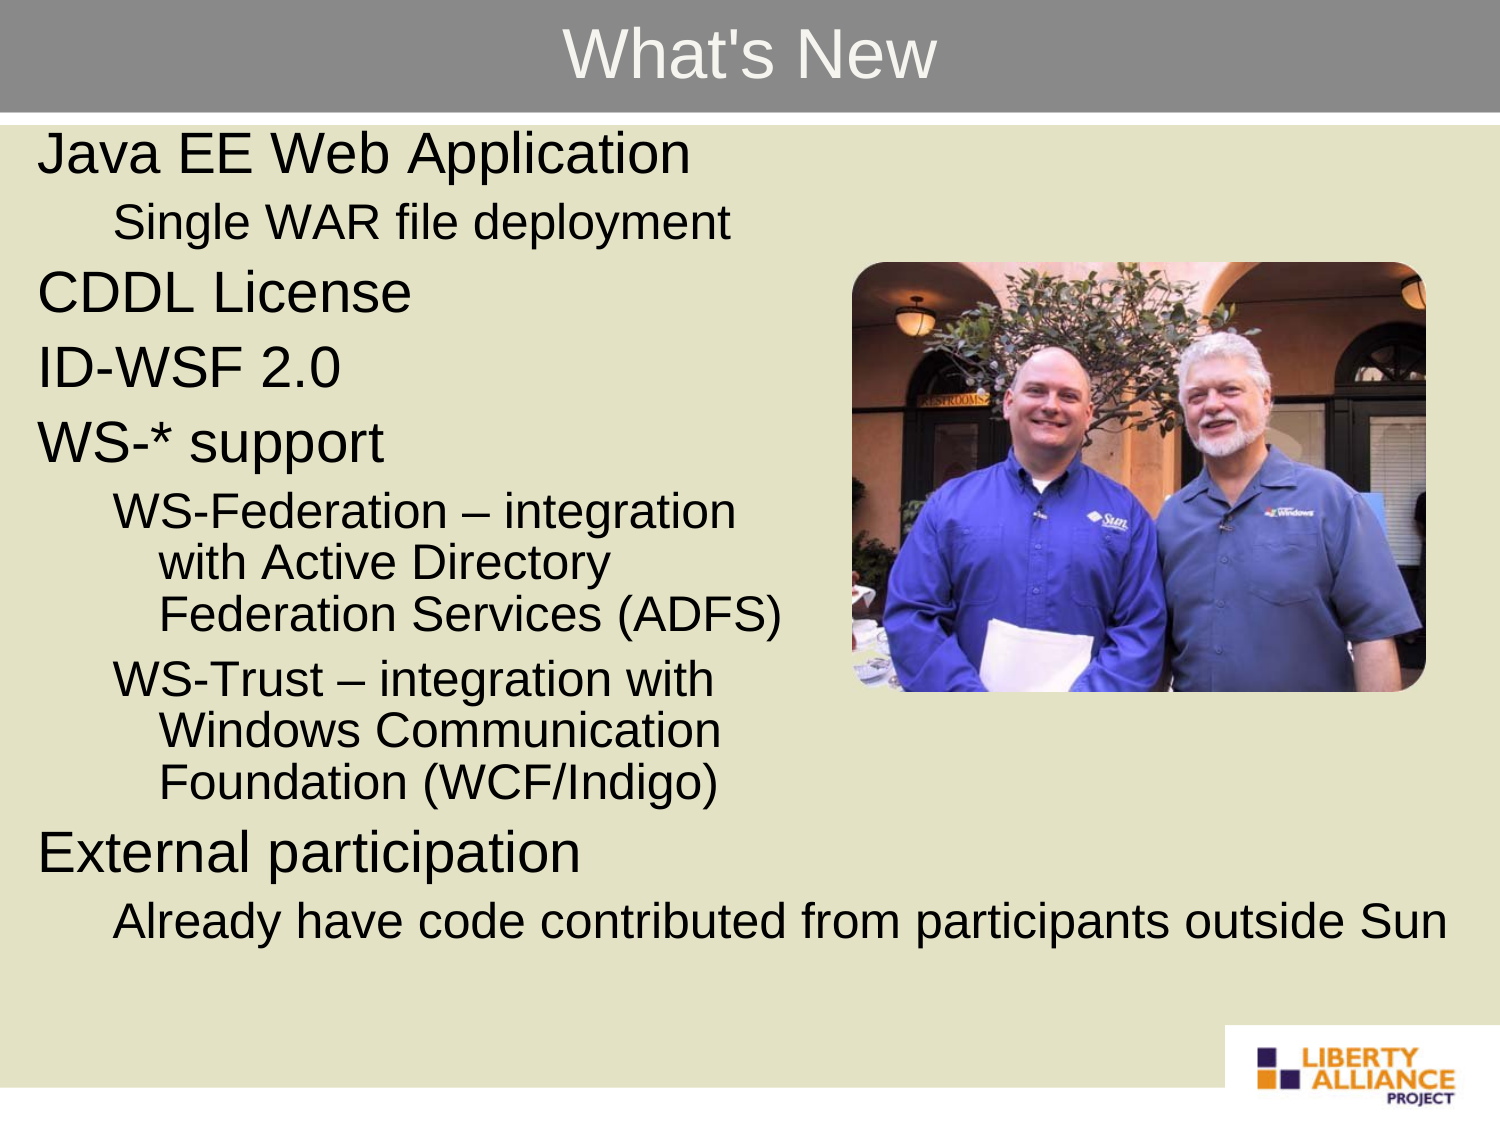

# What's New
Java EE Web Application
Single WAR file deployment
CDDL License
ID-WSF 2.0
WS-* support
WS-Federation – integration
with Active Directory
Federation Services (ADFS)
WS-Trust – integration with
Windows Communication
Foundation (WCF/Indigo)
External participation
Already have code contributed from participants outside Sun